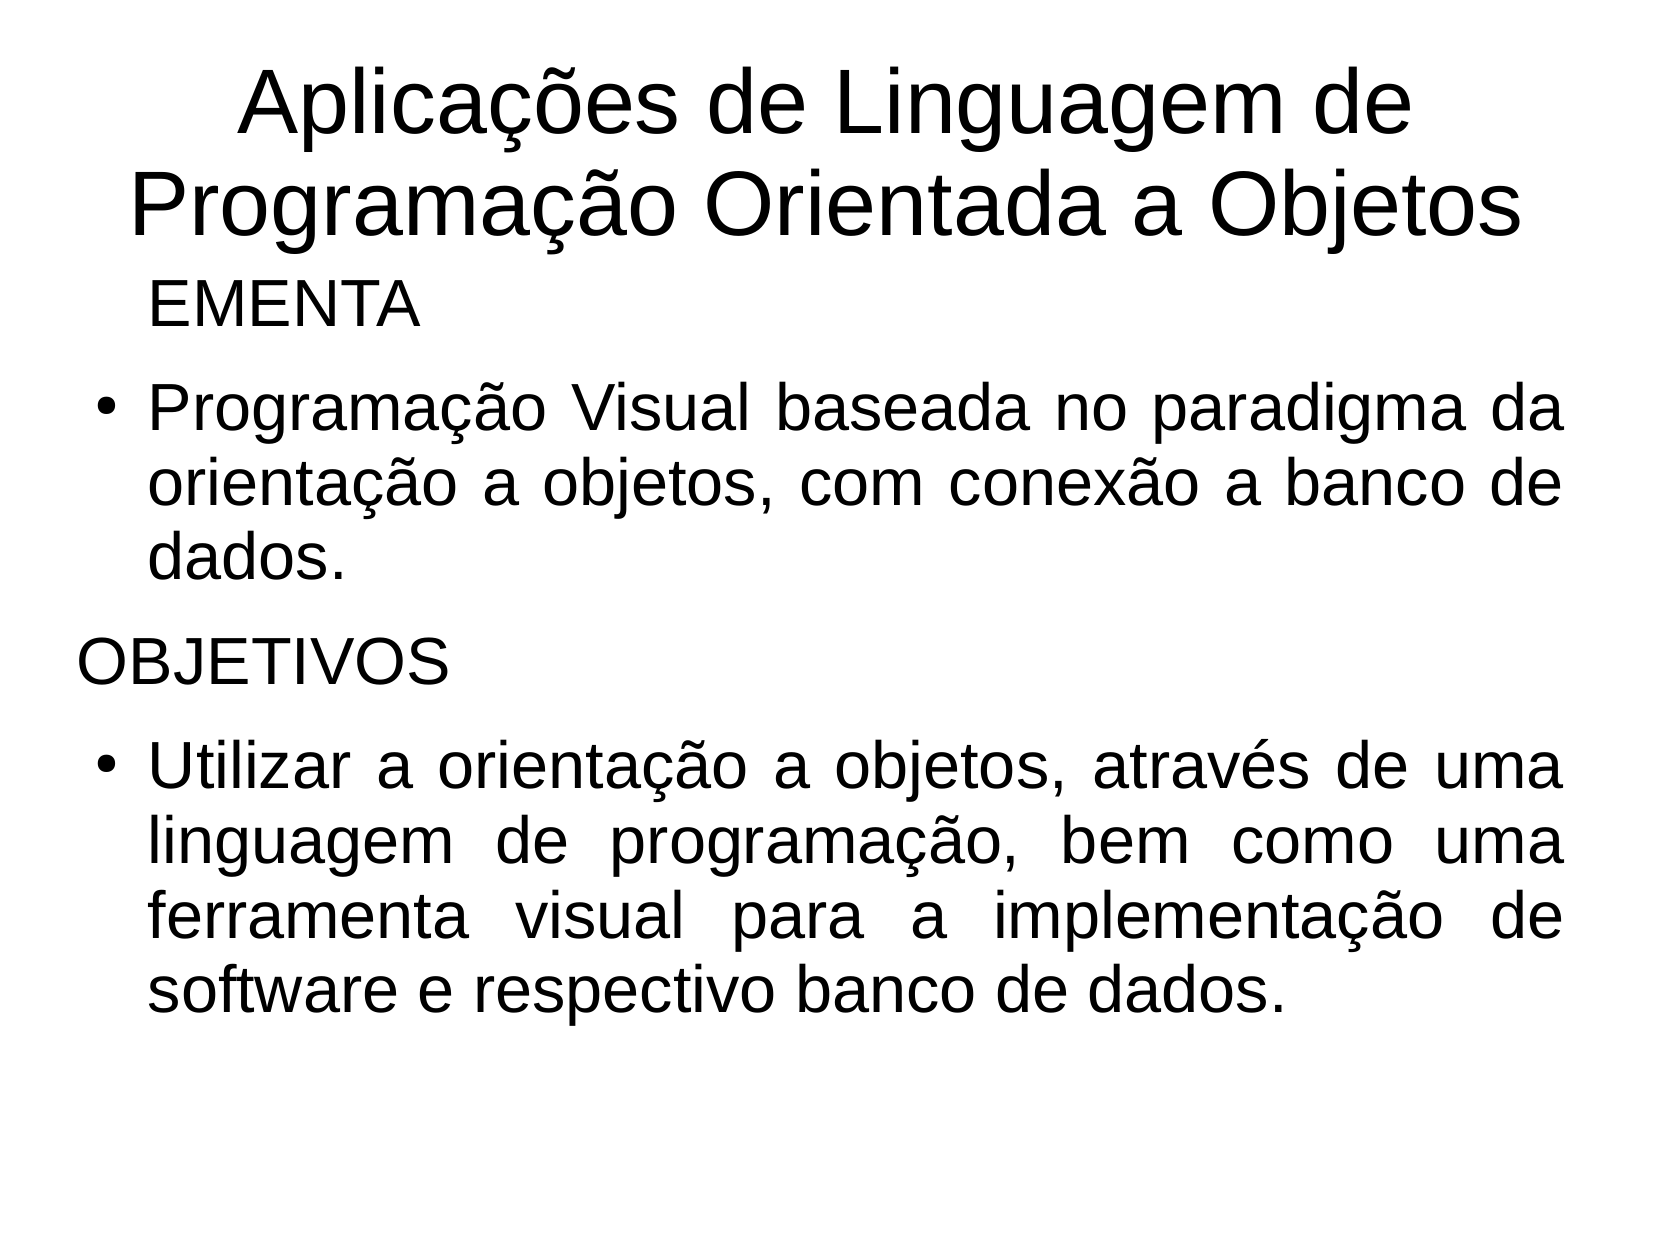

# Aplicações de Linguagem de Programação Orientada a Objetos
EMENTA
Programação Visual baseada no paradigma da orientação a objetos, com conexão a banco de dados.
OBJETIVOS
Utilizar a orientação a objetos, através de uma linguagem de programação, bem como uma ferramenta visual para a implementação de software e respectivo banco de dados.